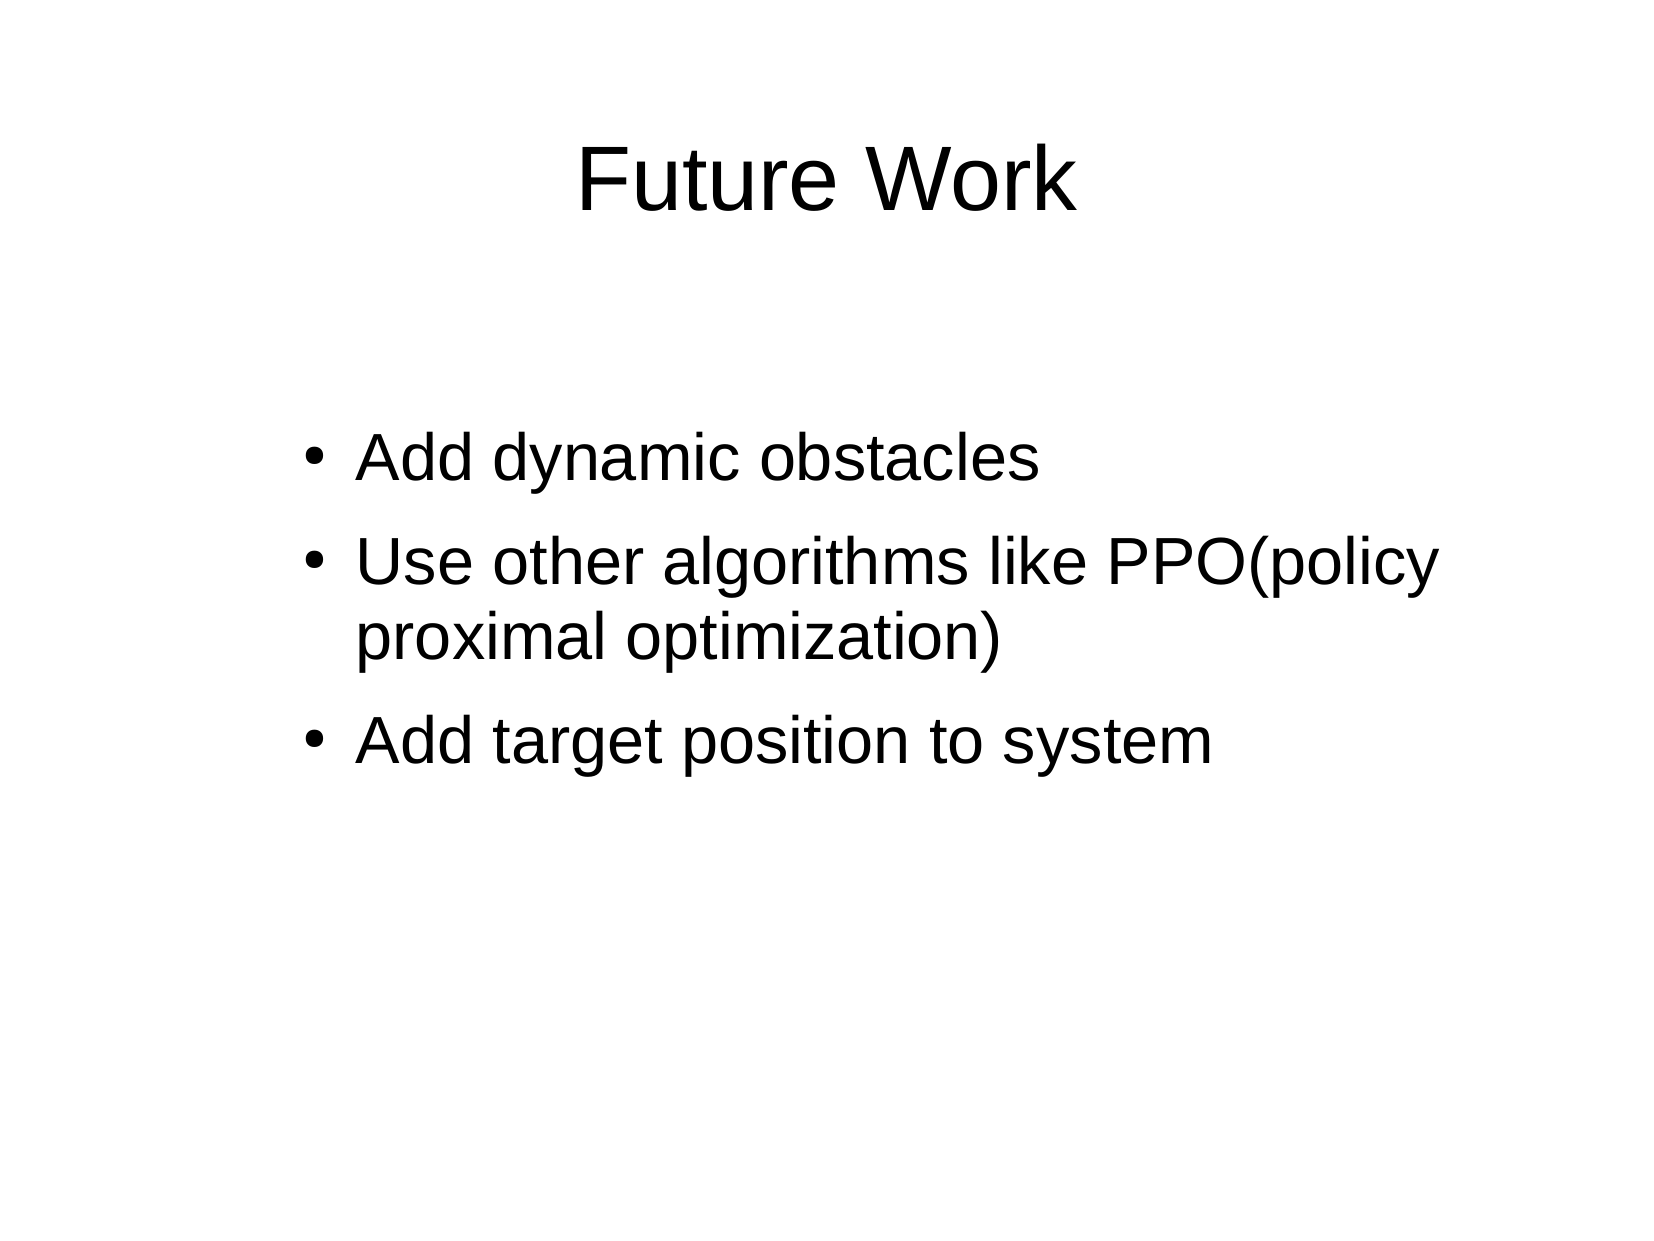

# Future Work
Add dynamic obstacles
Use other algorithms like PPO(policy proximal optimization)
Add target position to system